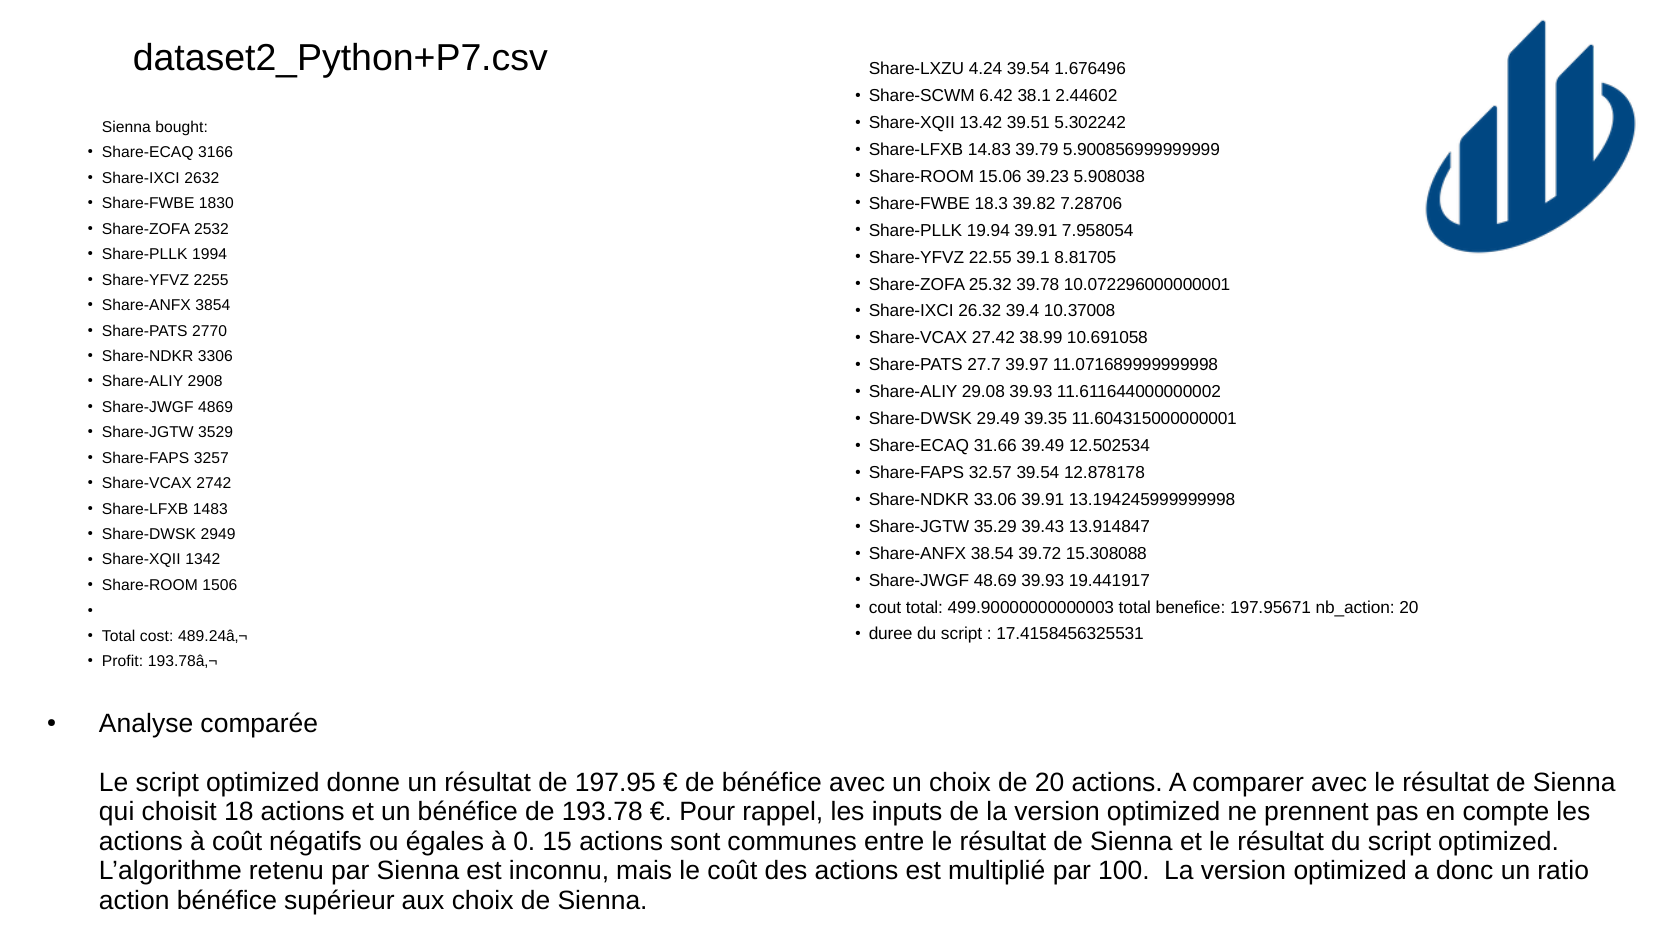

dataset2_Python+P7.csv
Share-LXZU 4.24 39.54 1.676496
Share-SCWM 6.42 38.1 2.44602
Share-XQII 13.42 39.51 5.302242
Share-LFXB 14.83 39.79 5.900856999999999
Share-ROOM 15.06 39.23 5.908038
Share-FWBE 18.3 39.82 7.28706
Share-PLLK 19.94 39.91 7.958054
Share-YFVZ 22.55 39.1 8.81705
Share-ZOFA 25.32 39.78 10.072296000000001
Share-IXCI 26.32 39.4 10.37008
Share-VCAX 27.42 38.99 10.691058
Share-PATS 27.7 39.97 11.071689999999998
Share-ALIY 29.08 39.93 11.611644000000002
Share-DWSK 29.49 39.35 11.604315000000001
Share-ECAQ 31.66 39.49 12.502534
Share-FAPS 32.57 39.54 12.878178
Share-NDKR 33.06 39.91 13.194245999999998
Share-JGTW 35.29 39.43 13.914847
Share-ANFX 38.54 39.72 15.308088
Share-JWGF 48.69 39.93 19.441917
cout total: 499.90000000000003 total benefice: 197.95671 nb_action: 20
duree du script : 17.4158456325531
# Sienna bought:
Share-ECAQ 3166
Share-IXCI 2632
Share-FWBE 1830
Share-ZOFA 2532
Share-PLLK 1994
Share-YFVZ 2255
Share-ANFX 3854
Share-PATS 2770
Share-NDKR 3306
Share-ALIY 2908
Share-JWGF 4869
Share-JGTW 3529
Share-FAPS 3257
Share-VCAX 2742
Share-LFXB 1483
Share-DWSK 2949
Share-XQII 1342
Share-ROOM 1506
Total cost: 489.24â‚¬
Profit: 193.78â‚¬
Analyse comparée
Le script optimized donne un résultat de 197.95 € de bénéfice avec un choix de 20 actions. A comparer avec le résultat de Sienna qui choisit 18 actions et un bénéfice de 193.78 €. Pour rappel, les inputs de la version optimized ne prennent pas en compte les actions à coût négatifs ou égales à 0. 15 actions sont communes entre le résultat de Sienna et le résultat du script optimized. L’algorithme retenu par Sienna est inconnu, mais le coût des actions est multiplié par 100. La version optimized a donc un ratio action bénéfice supérieur aux choix de Sienna.